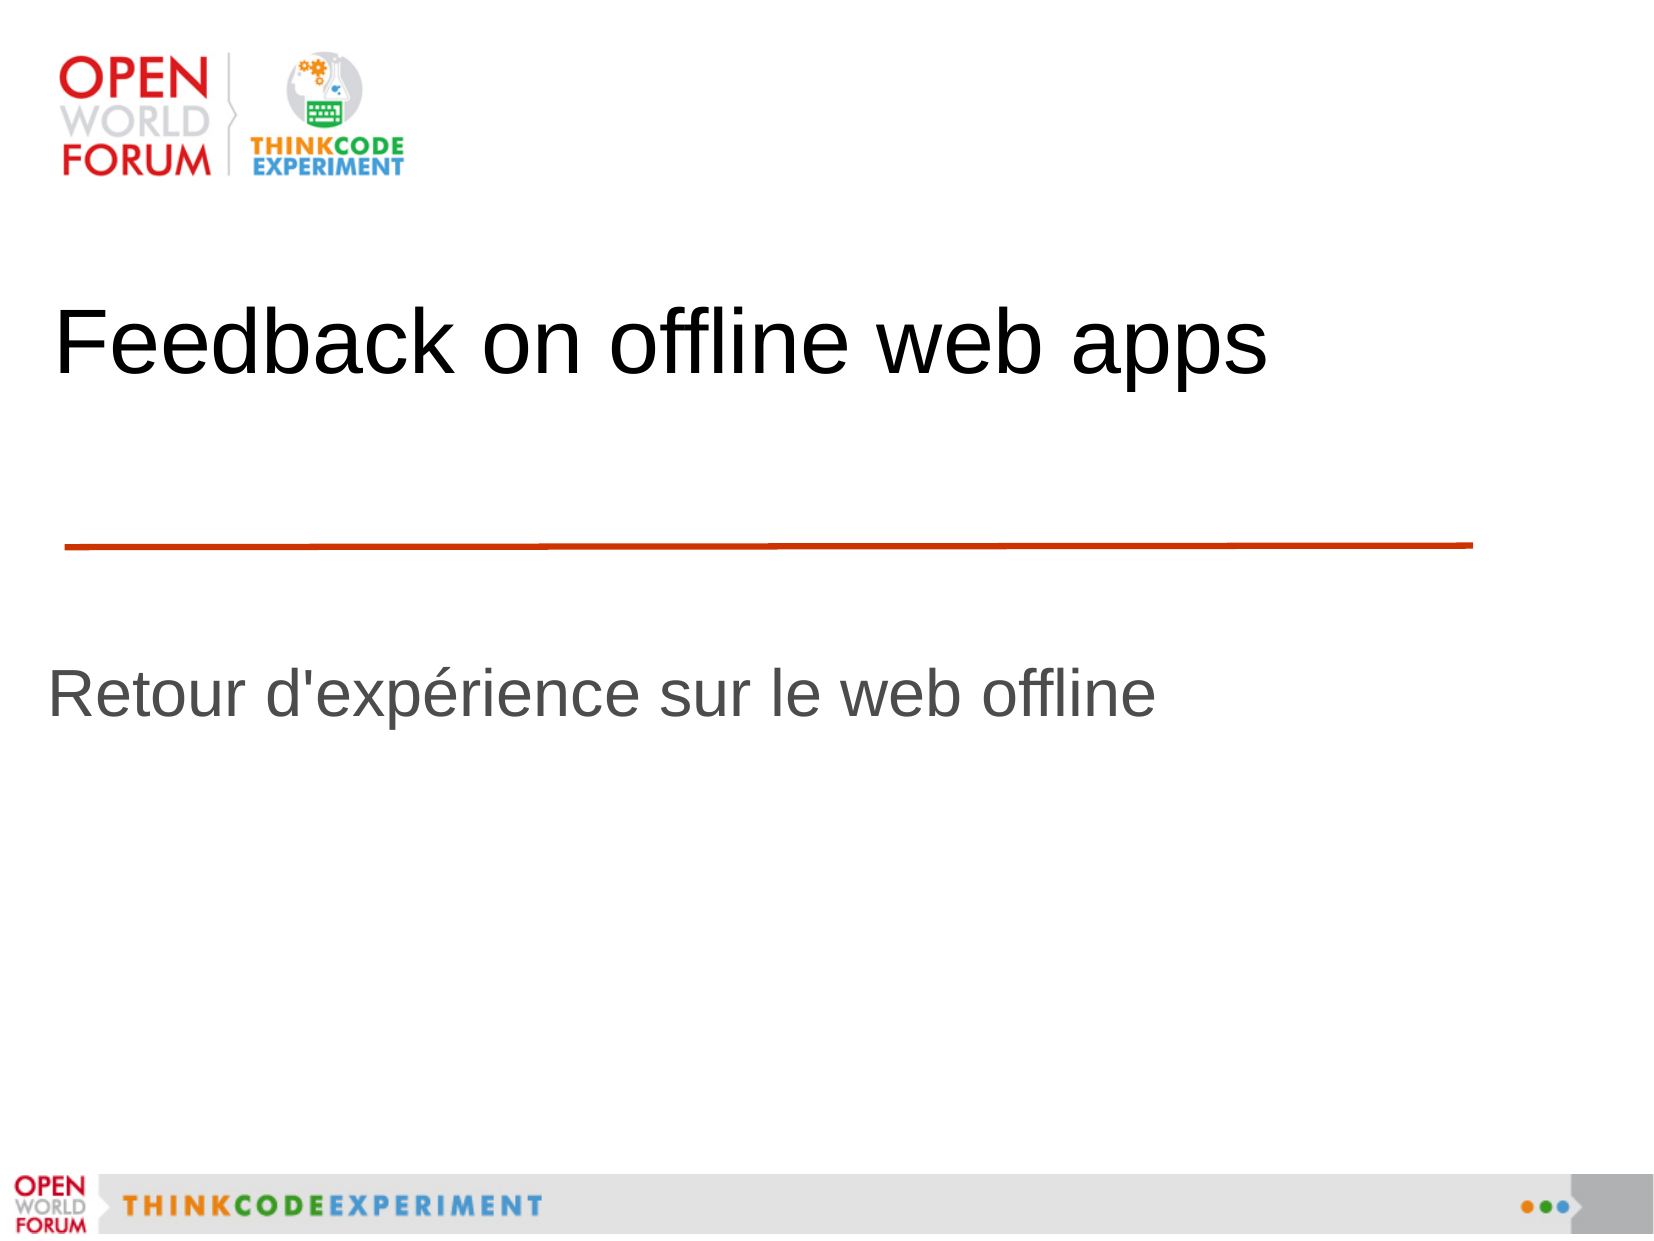

Feedback on offline web apps
# Retour d'expérience sur le web offline